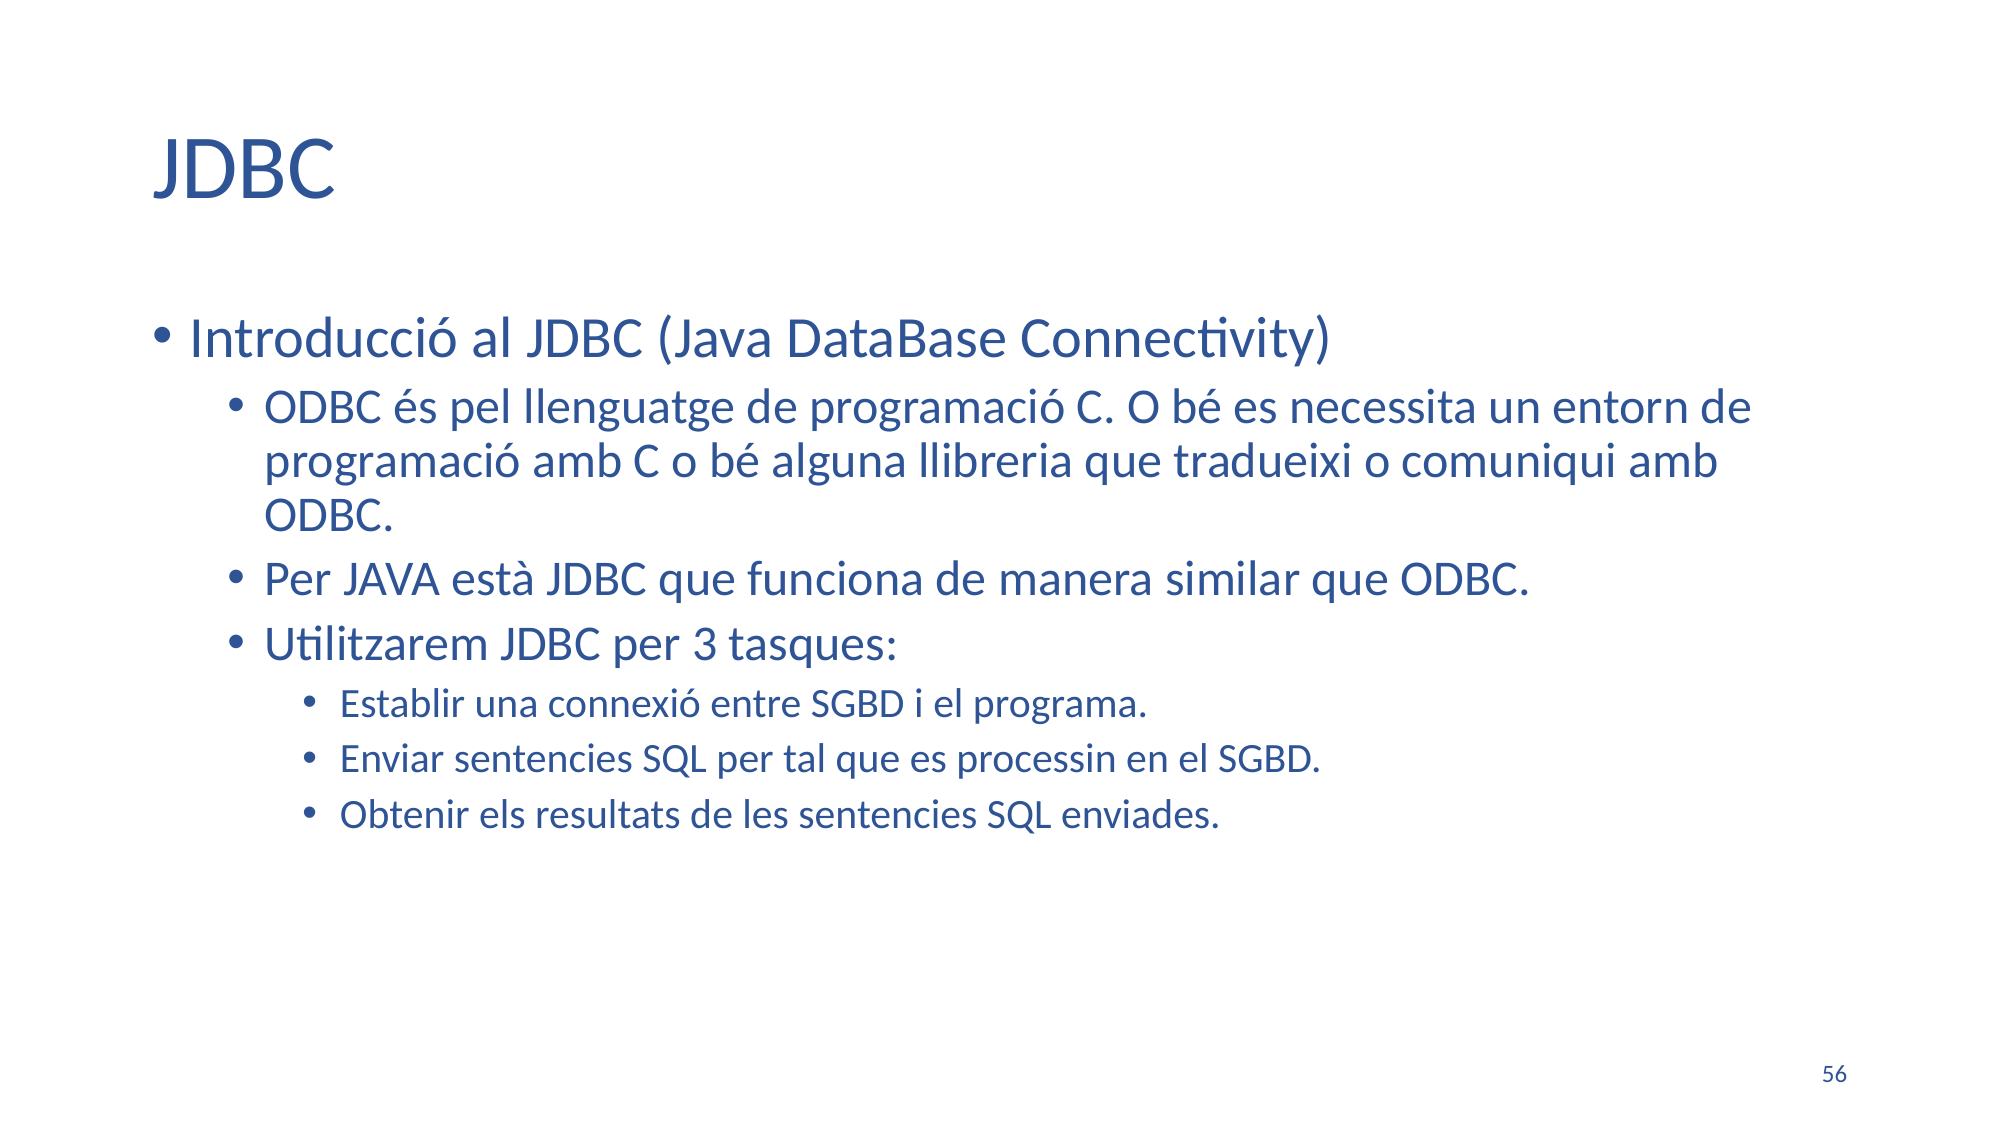

# JDBC
Introducció al JDBC (Java DataBase Connectivity)
ODBC és pel llenguatge de programació C. O bé es necessita un entorn de programació amb C o bé alguna llibreria que tradueixi o comuniqui amb ODBC.
Per JAVA està JDBC que funciona de manera similar que ODBC.
Utilitzarem JDBC per 3 tasques:
Establir una connexió entre SGBD i el programa.
Enviar sentencies SQL per tal que es processin en el SGBD.
Obtenir els resultats de les sentencies SQL enviades.